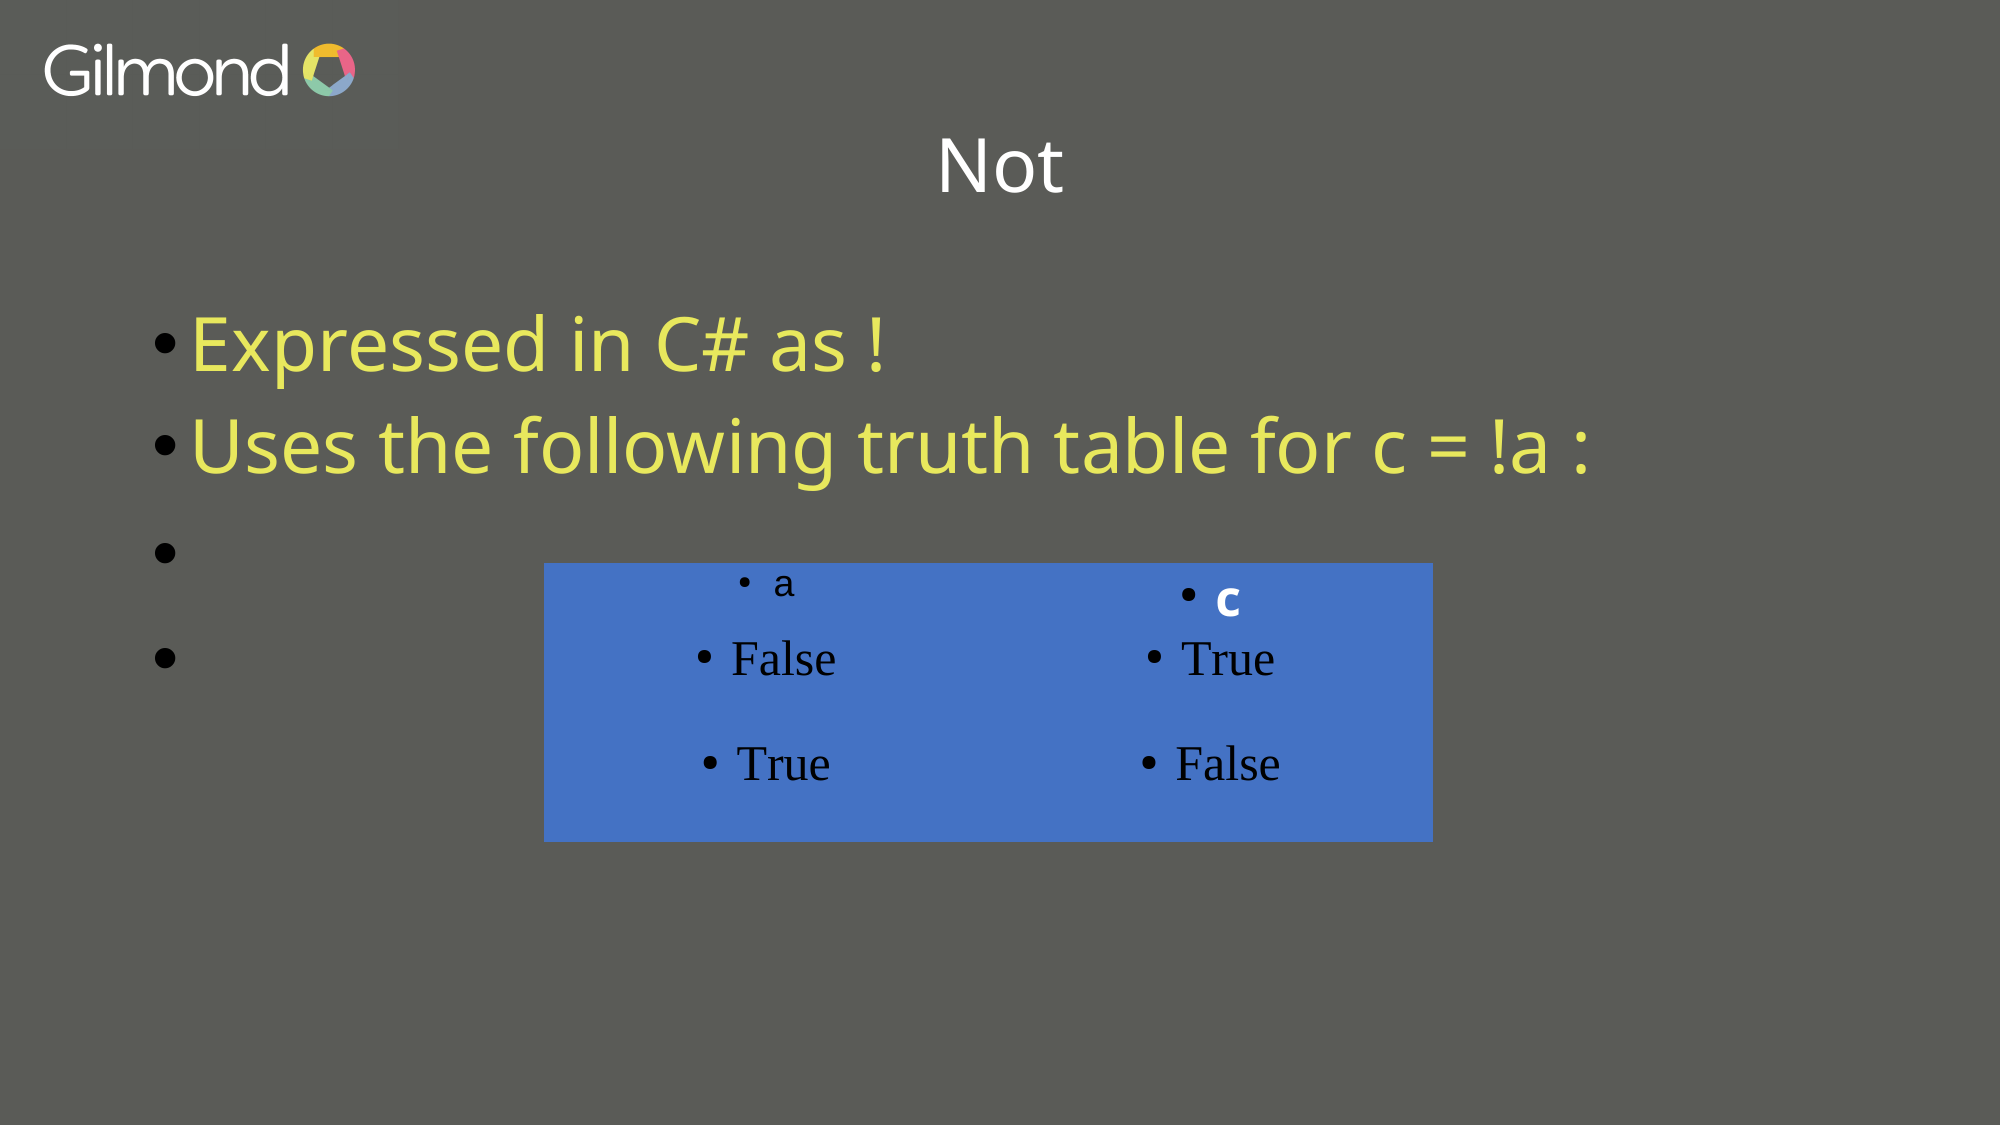

# Not
Expressed in C# as !
Uses the following truth table for c = !a :
| a | c |
| --- | --- |
| False | True |
| True | False |